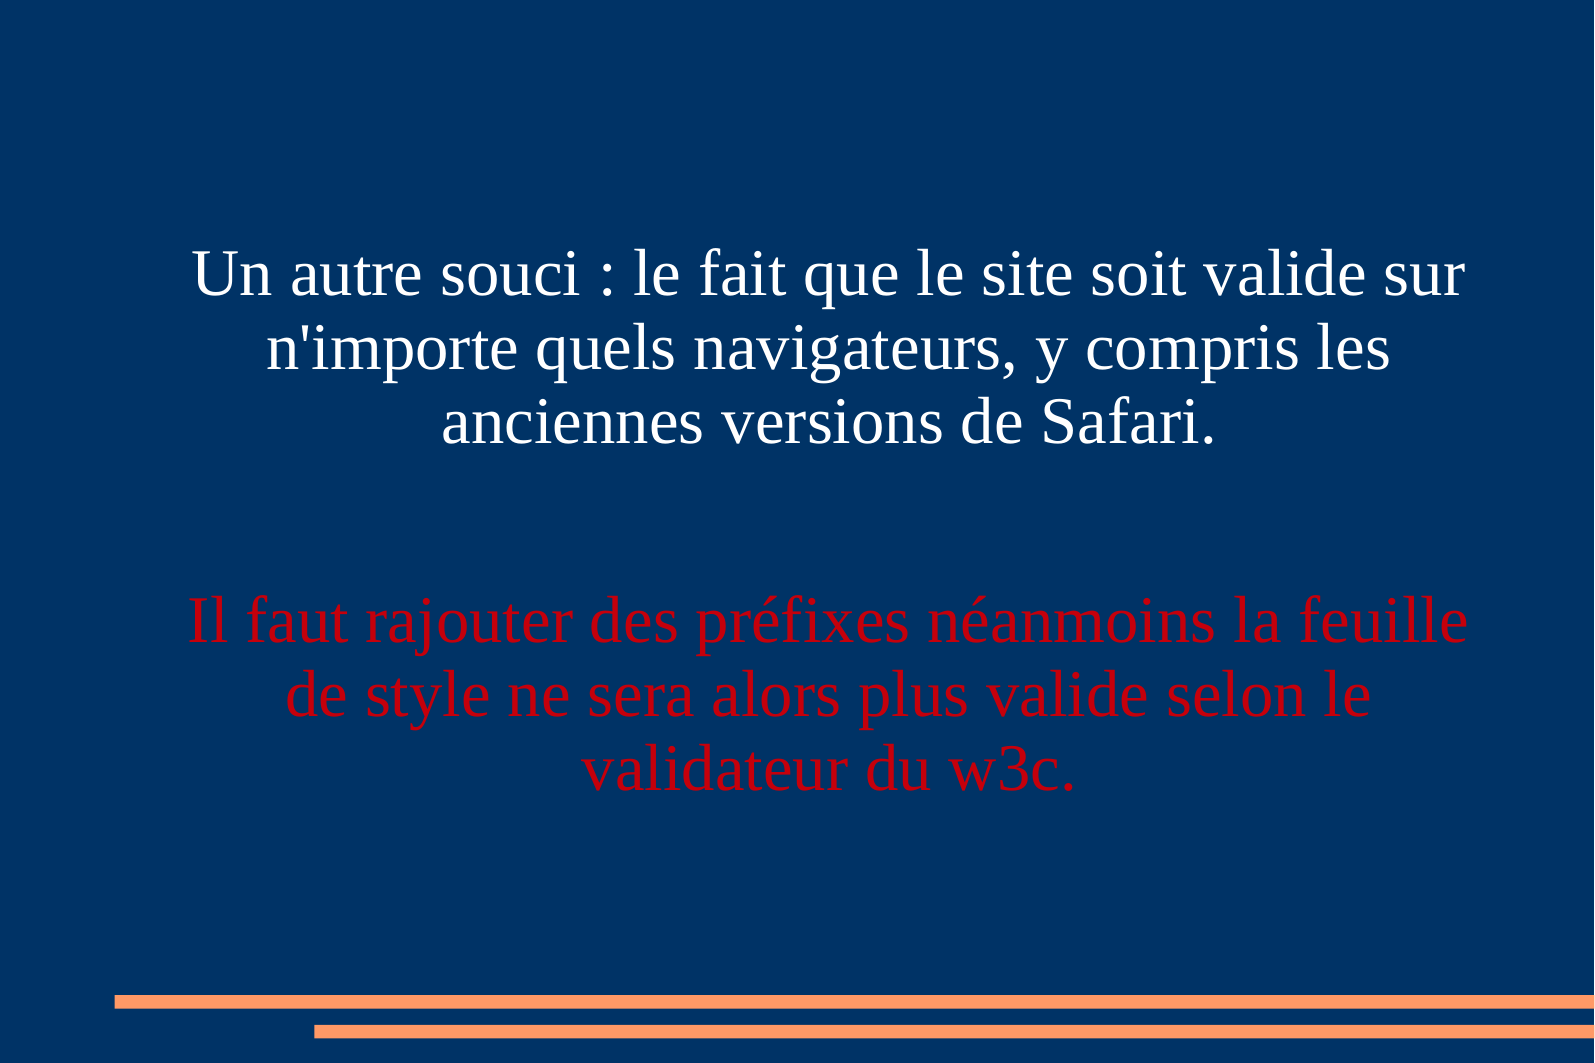

# Un autre souci : le fait que le site soit valide sur n'importe quels navigateurs, y compris les anciennes versions de Safari.
Il faut rajouter des préfixes néanmoins la feuille de style ne sera alors plus valide selon le validateur du w3c.